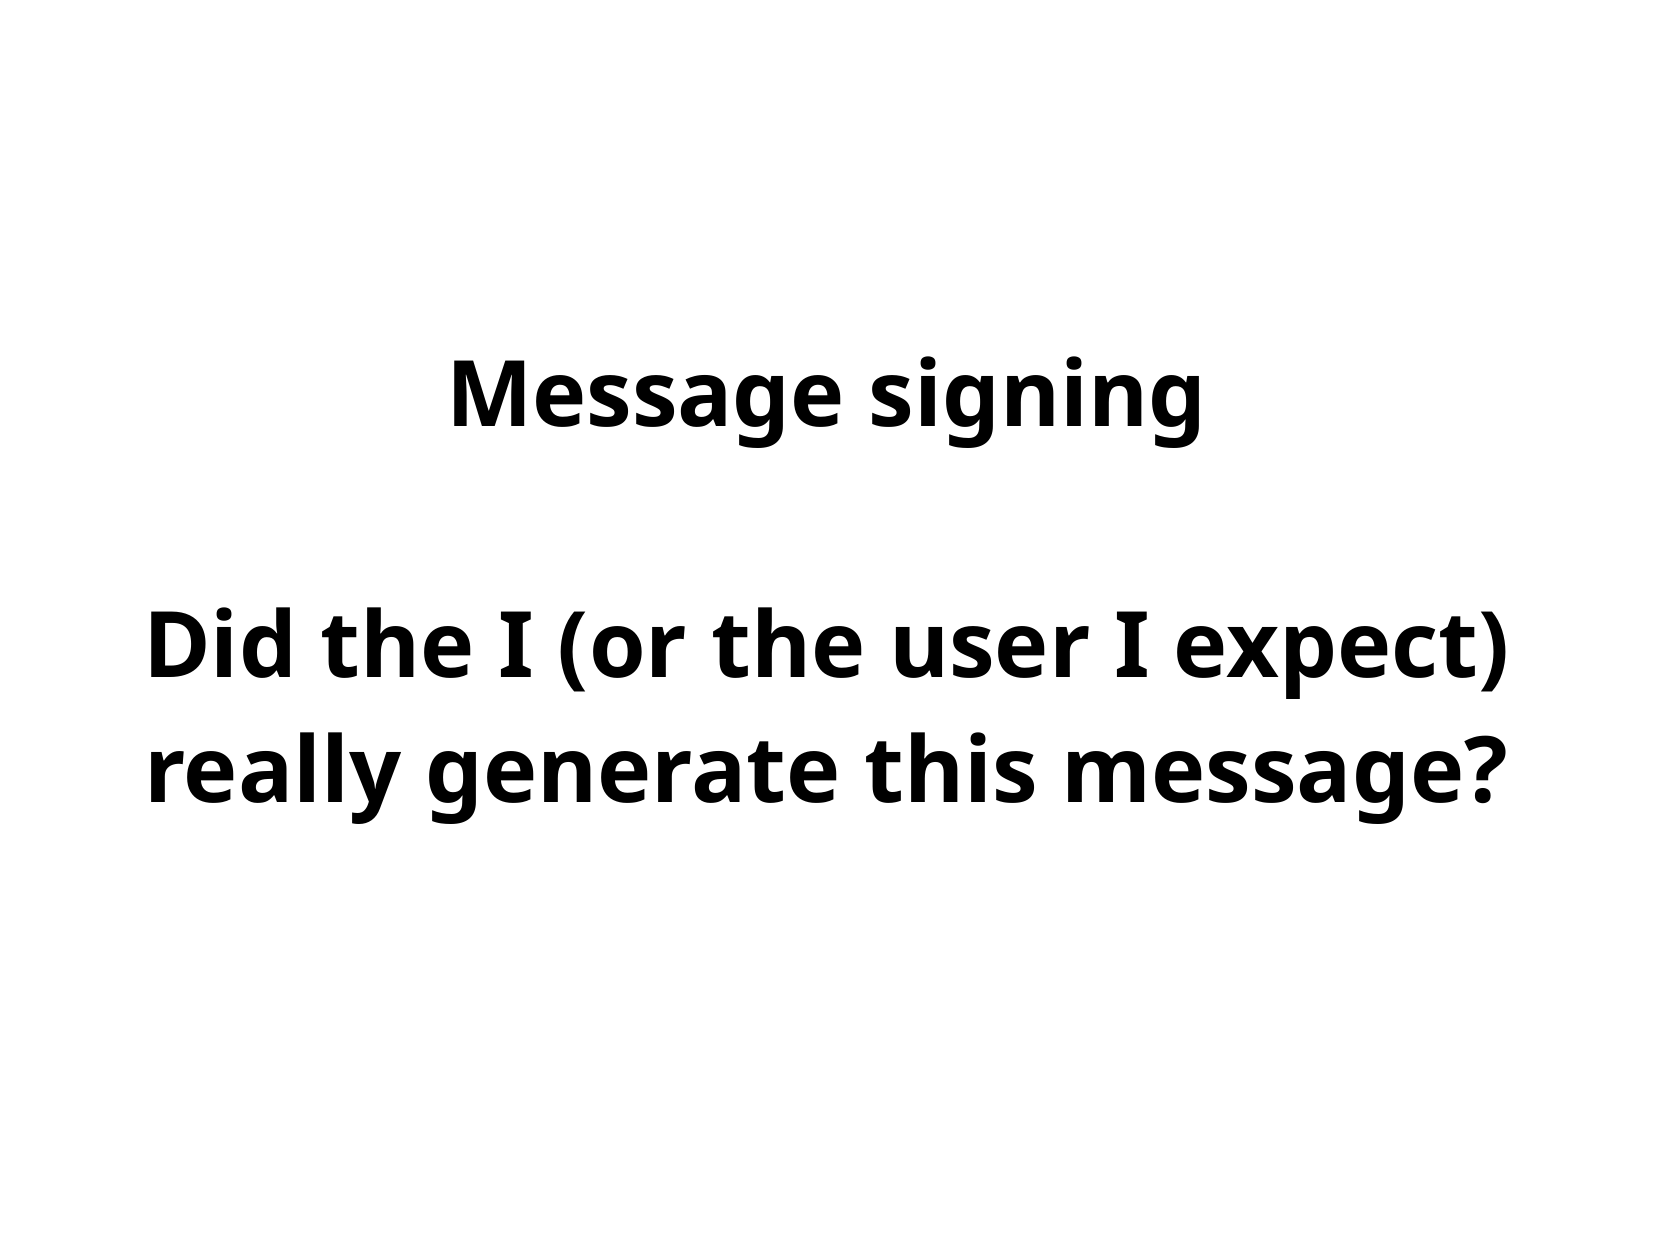

# Message signing
Did the I (or the user I expect) really generate this message?